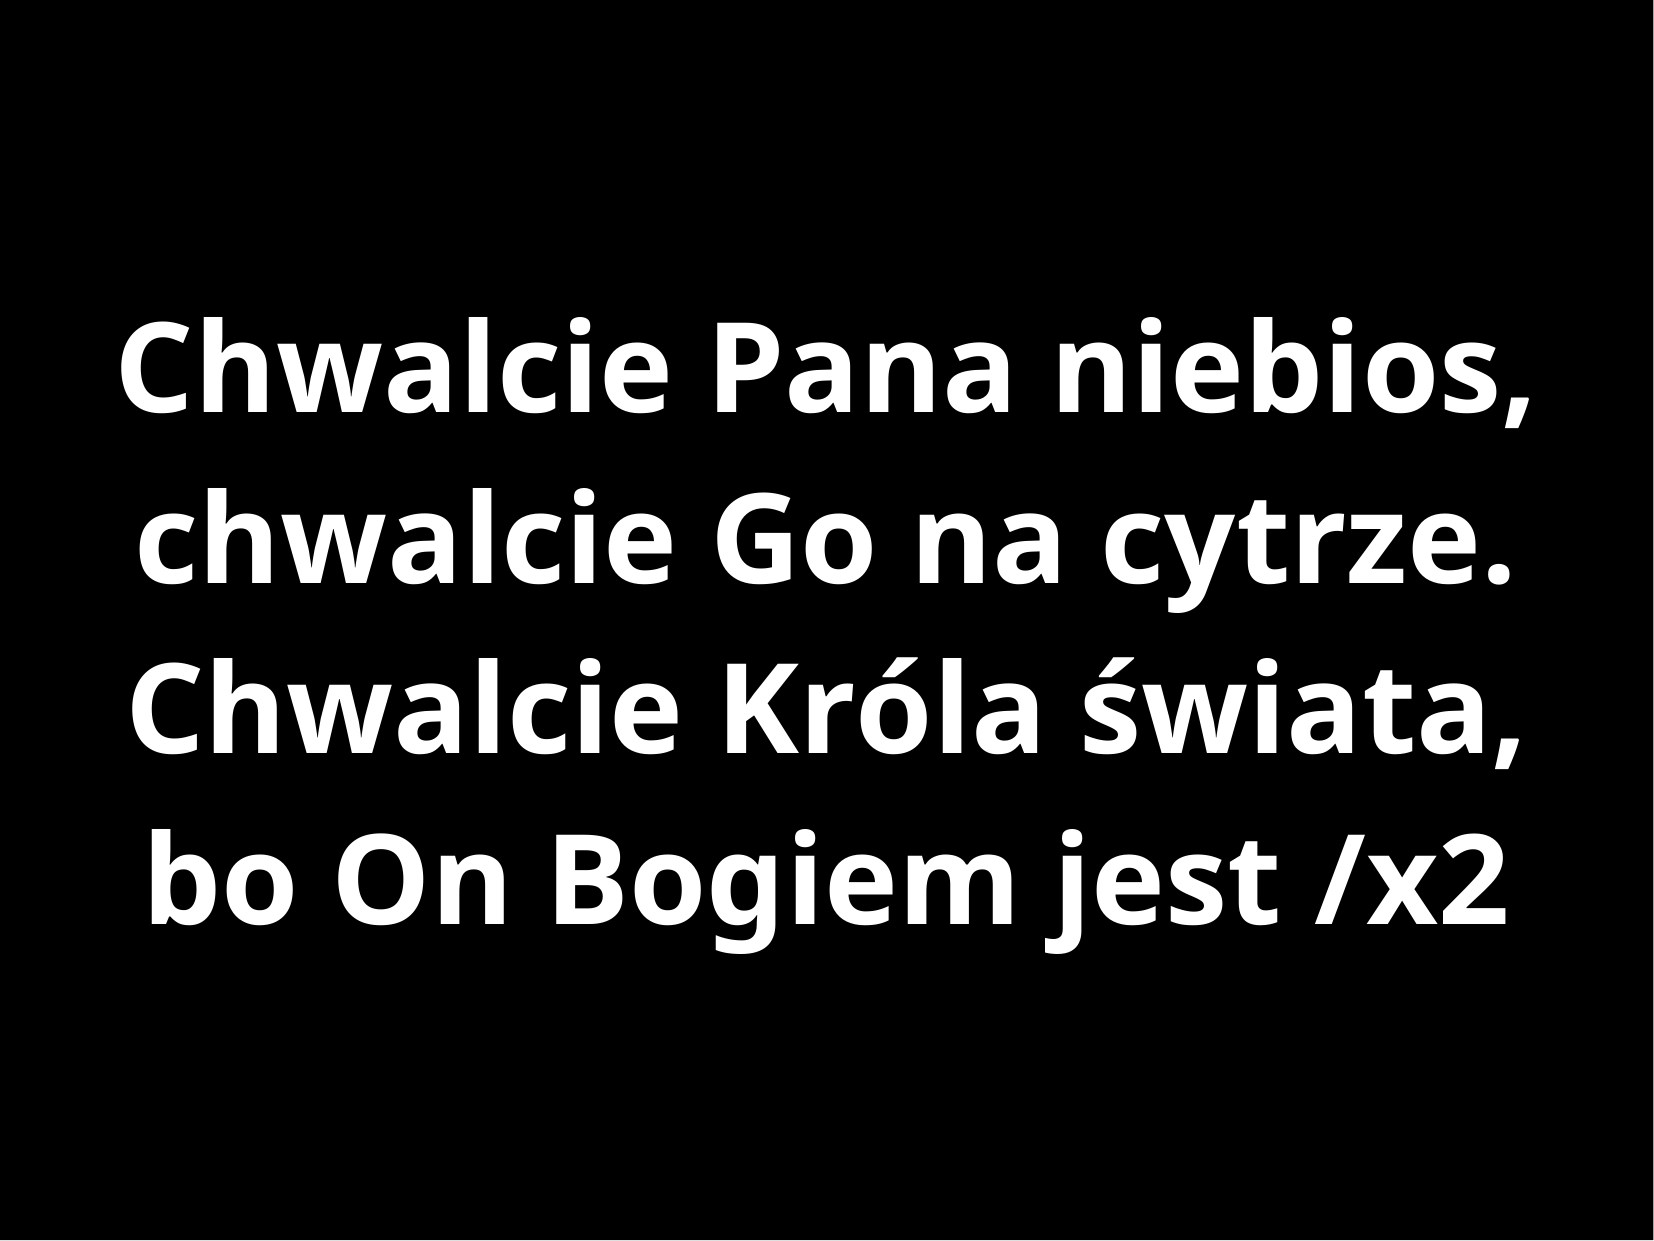

# Chwalcie Pana niebios, chwalcie Go na cytrze. Chwalcie Króla świata, bo On Bogiem jest /x2